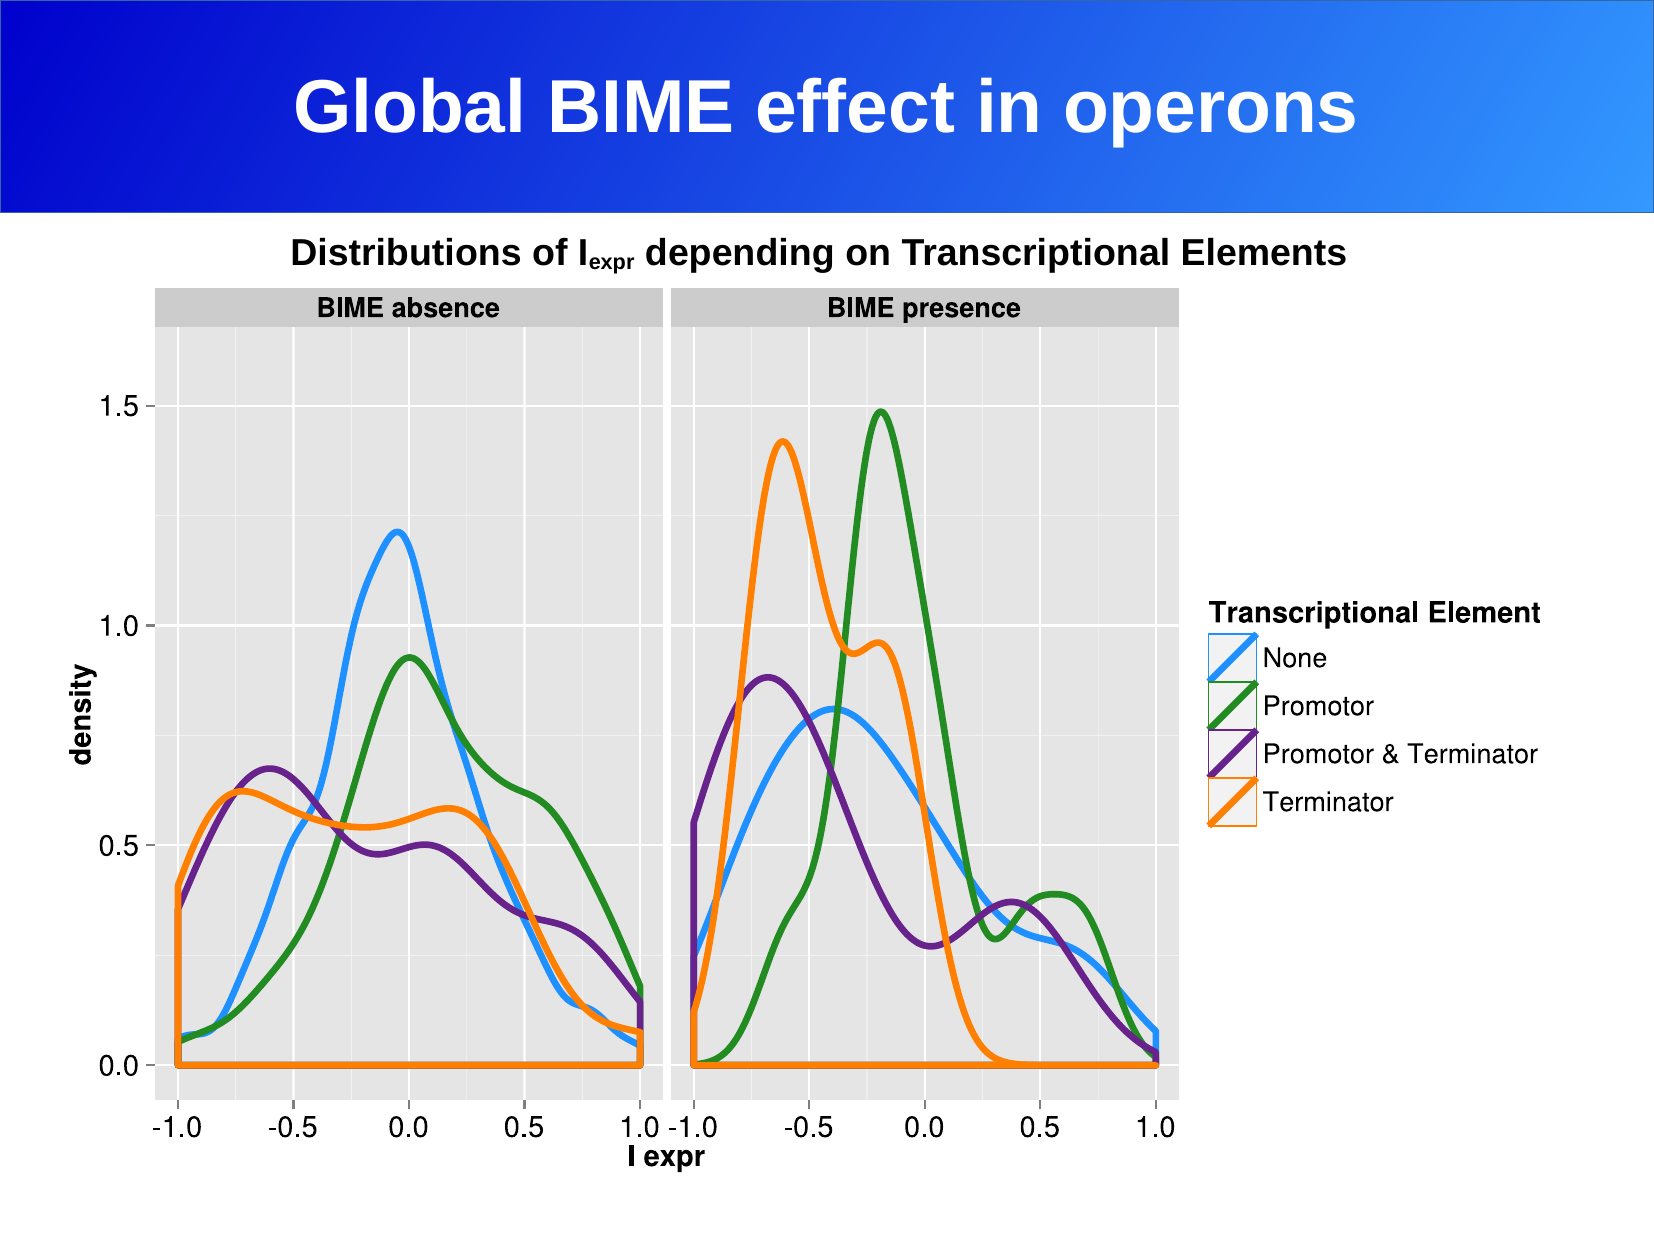

# Global BIME effect in operons
Distributions of Iexpr depending on Transcriptional Elements